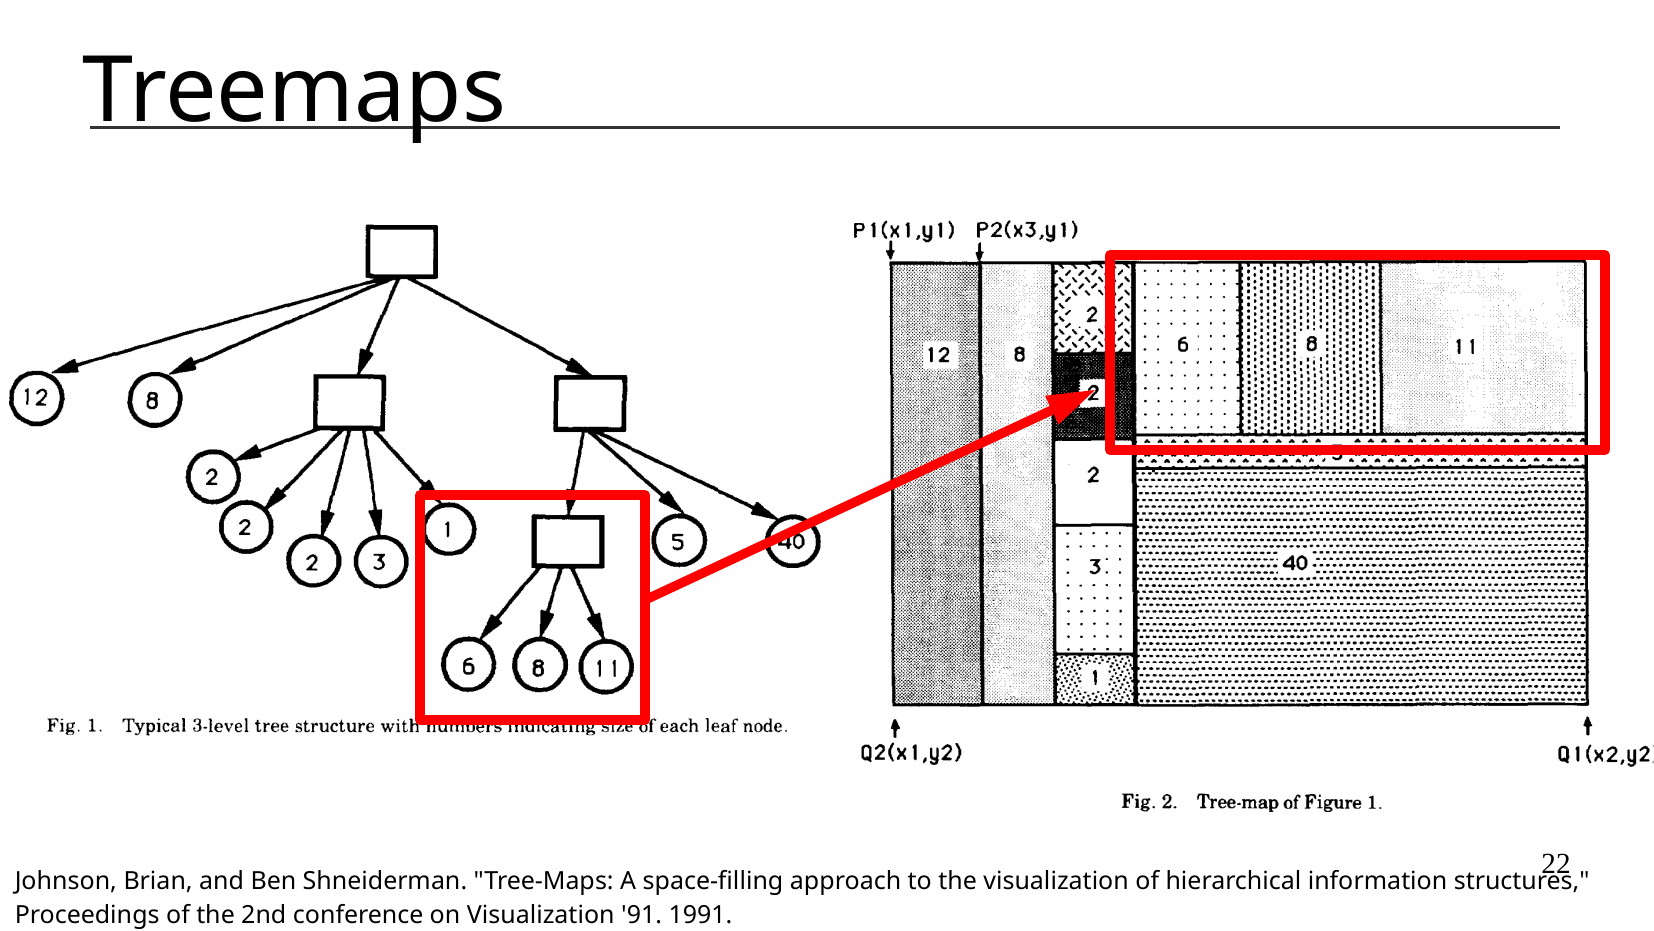

# Treemaps
22
Johnson, Brian, and Ben Shneiderman. "Tree-Maps: A space-filling approach to the visualization of hierarchical information structures," Proceedings of the 2nd conference on Visualization '91. 1991.